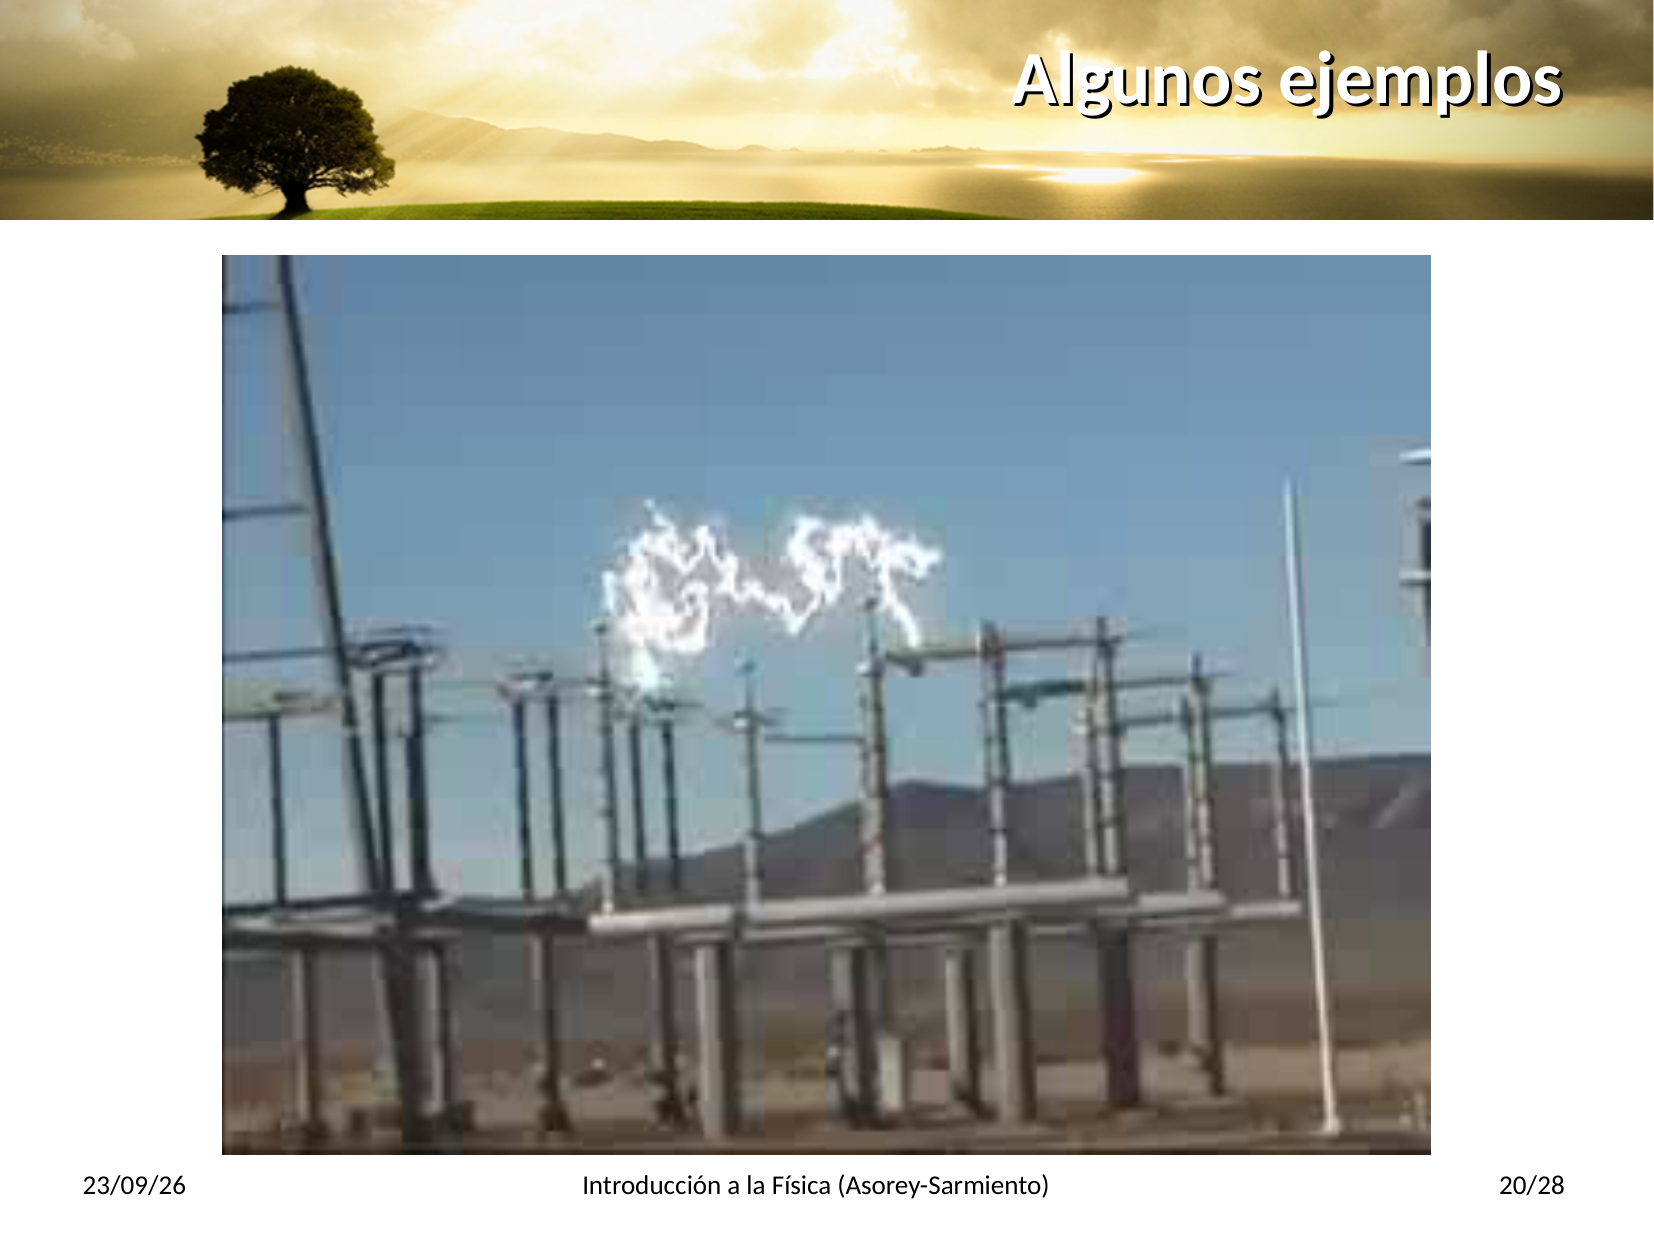

# Algunos ejemplos
Introducción a la Física (Asorey-Sarmiento)
20